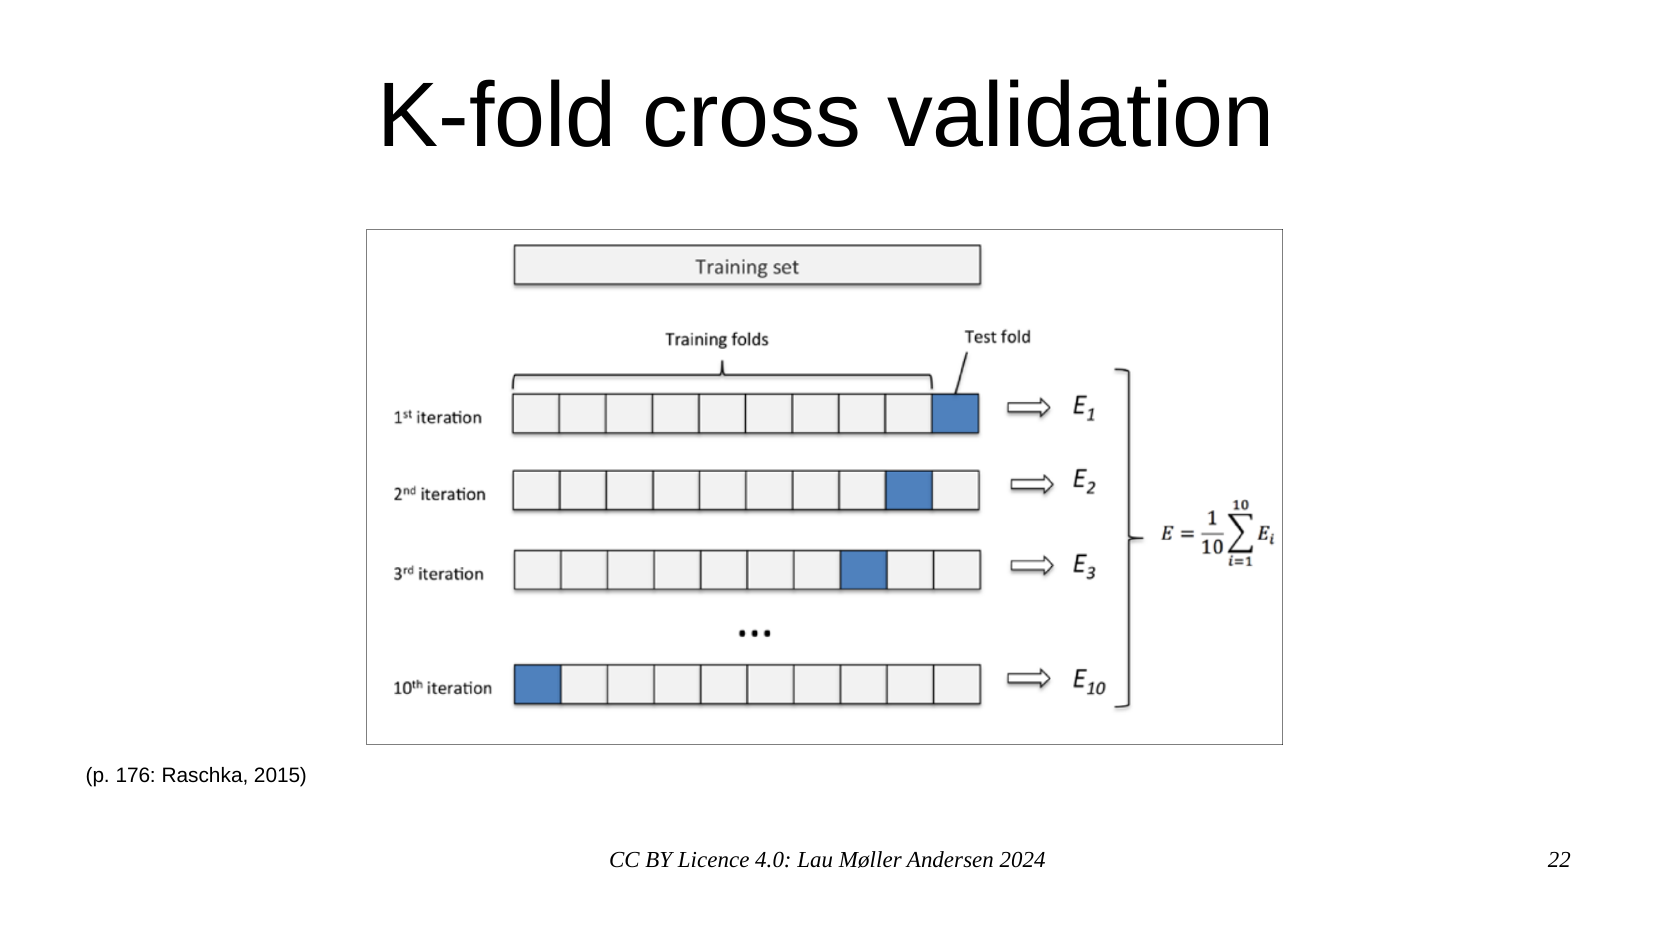

# K-fold cross validation
(p. 176: Raschka, 2015)
CC BY Licence 4.0: Lau Møller Andersen 2024
22